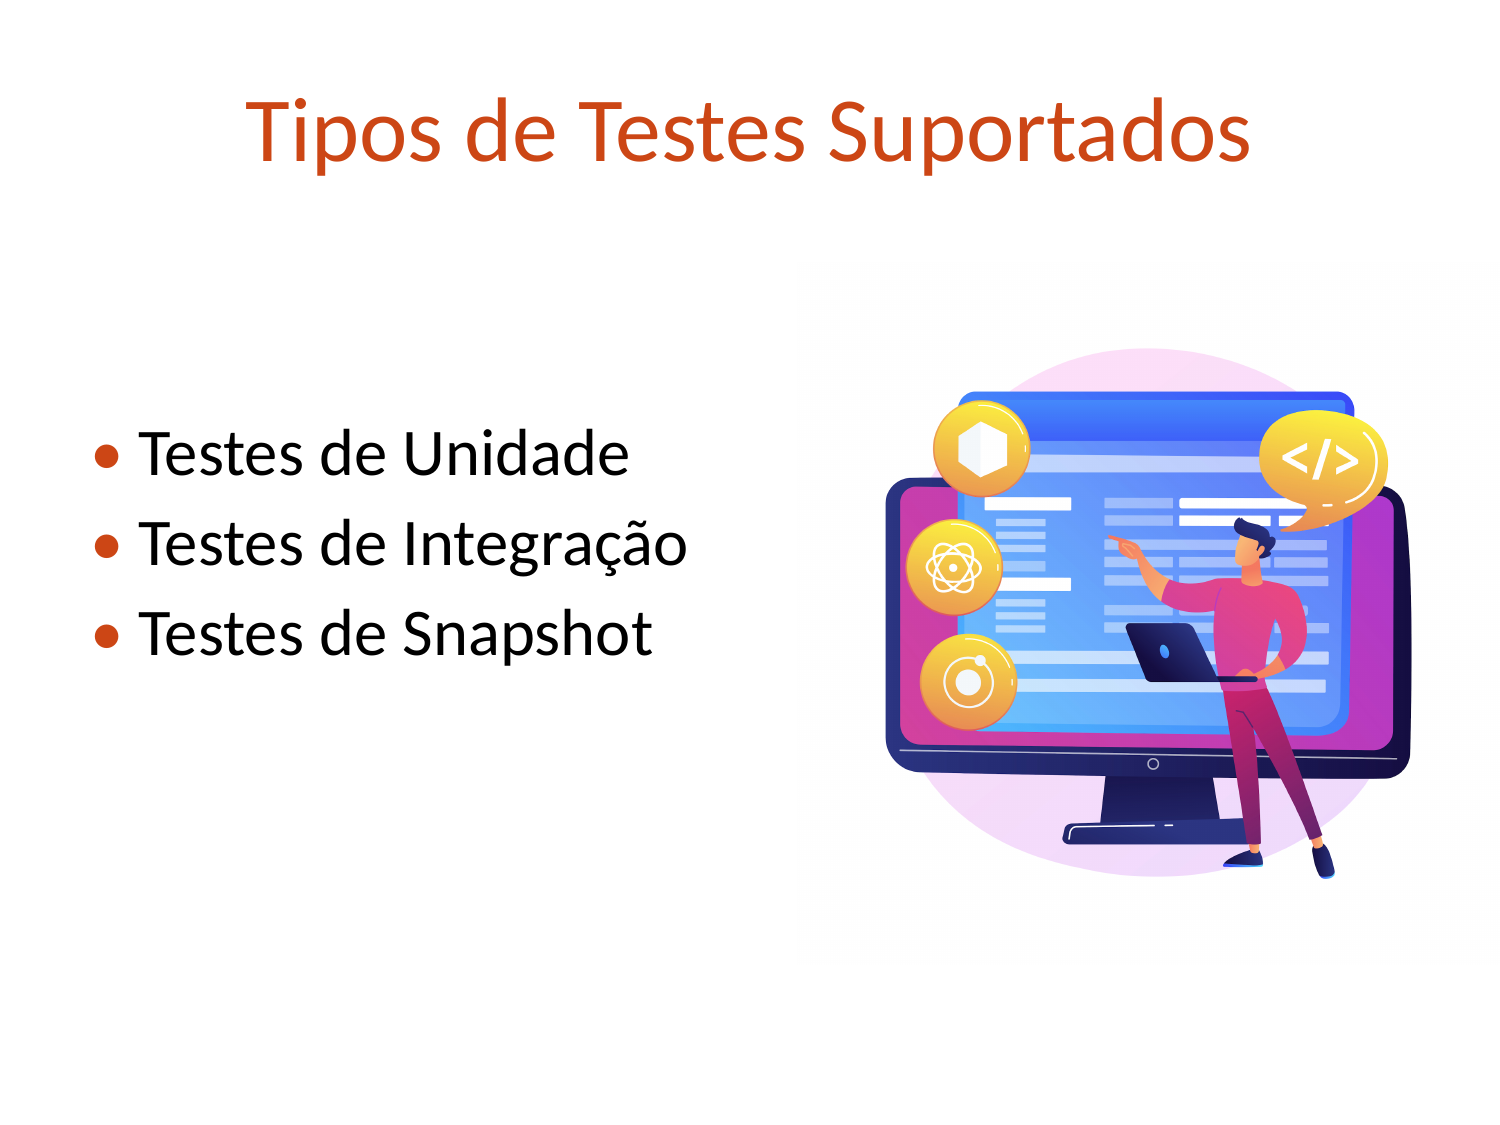

# Tipos de Testes Suportados
• Testes de Unidade
• Testes de Integração
• Testes de Snapshot